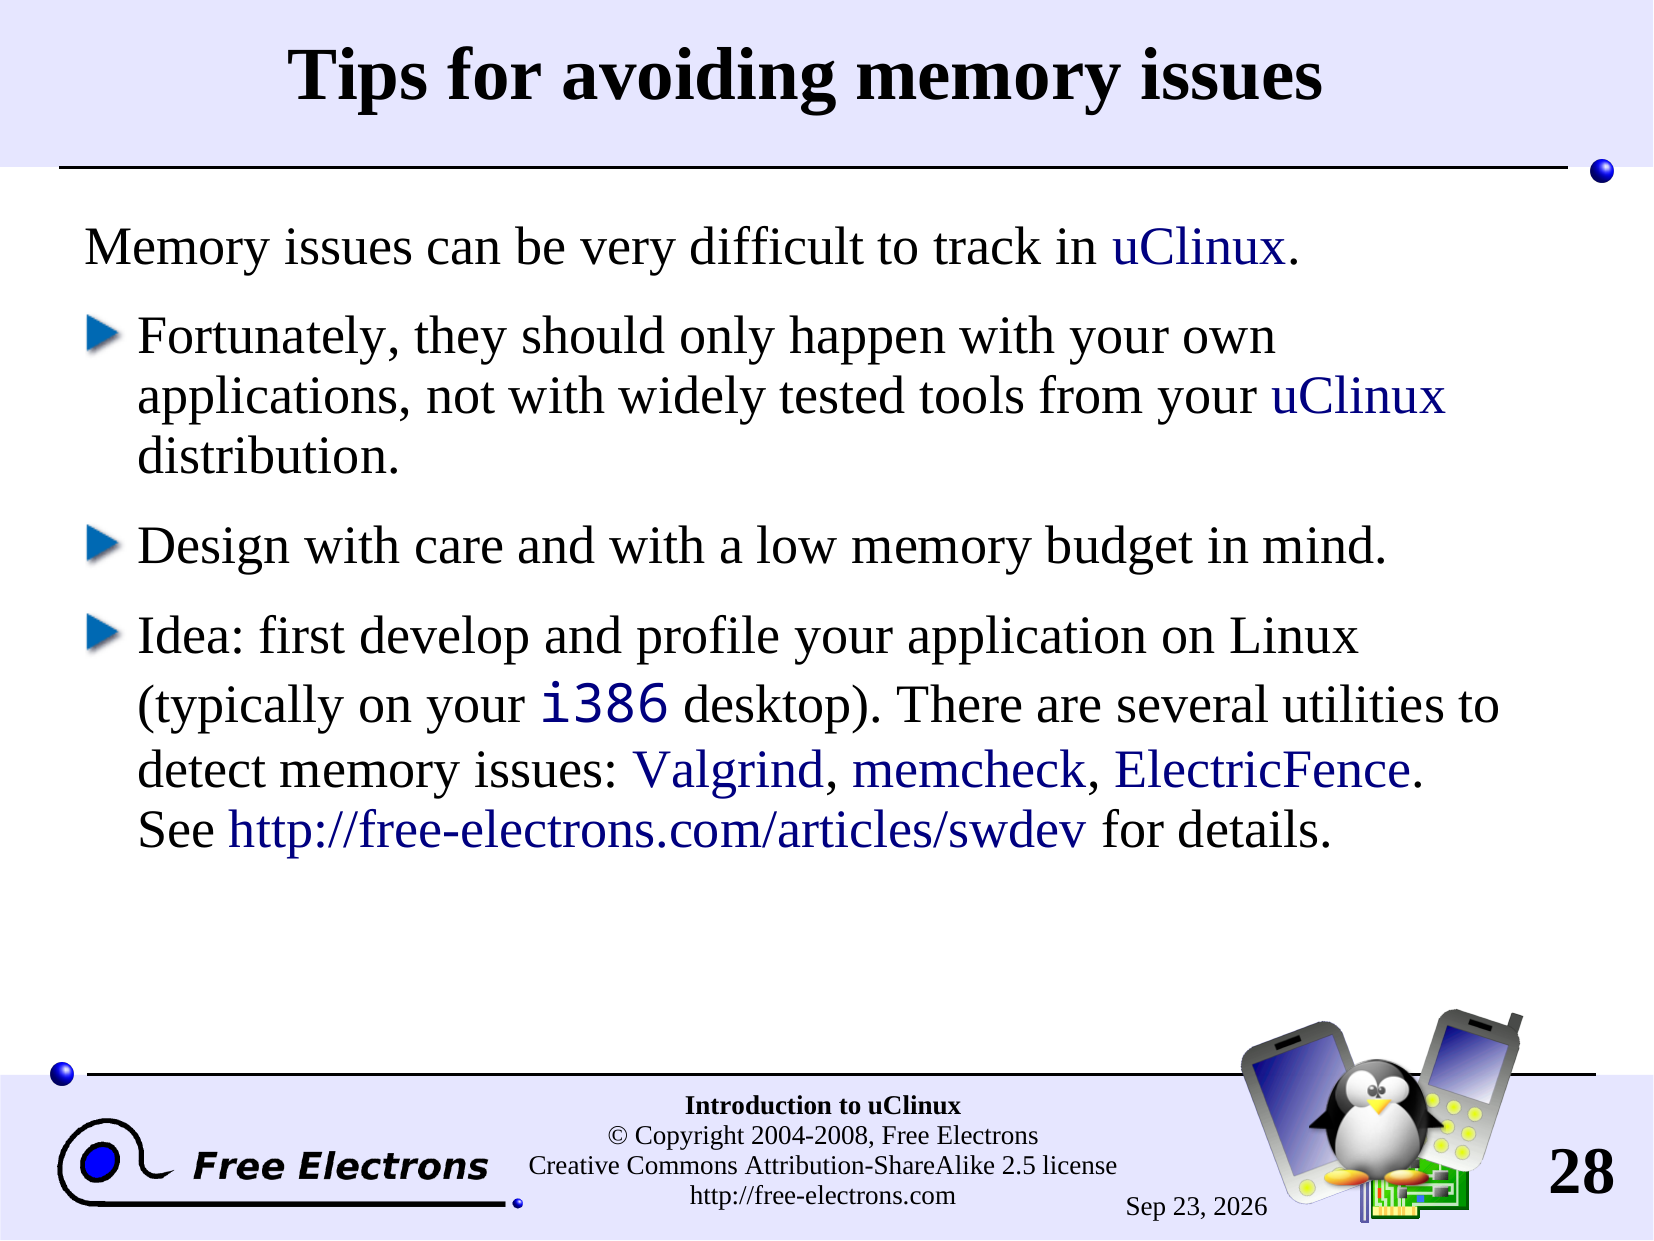

# Tips for avoiding memory issues
Memory issues can be very difficult to track in uClinux.
Fortunately, they should only happen with your own applications, not with widely tested tools from your uClinux distribution.
Design with care and with a low memory budget in mind.
Idea: first develop and profile your application on Linux (typically on your i386 desktop). There are several utilities to detect memory issues: Valgrind, memcheck, ElectricFence.
See http://free-electrons.com/articles/swdev for details.